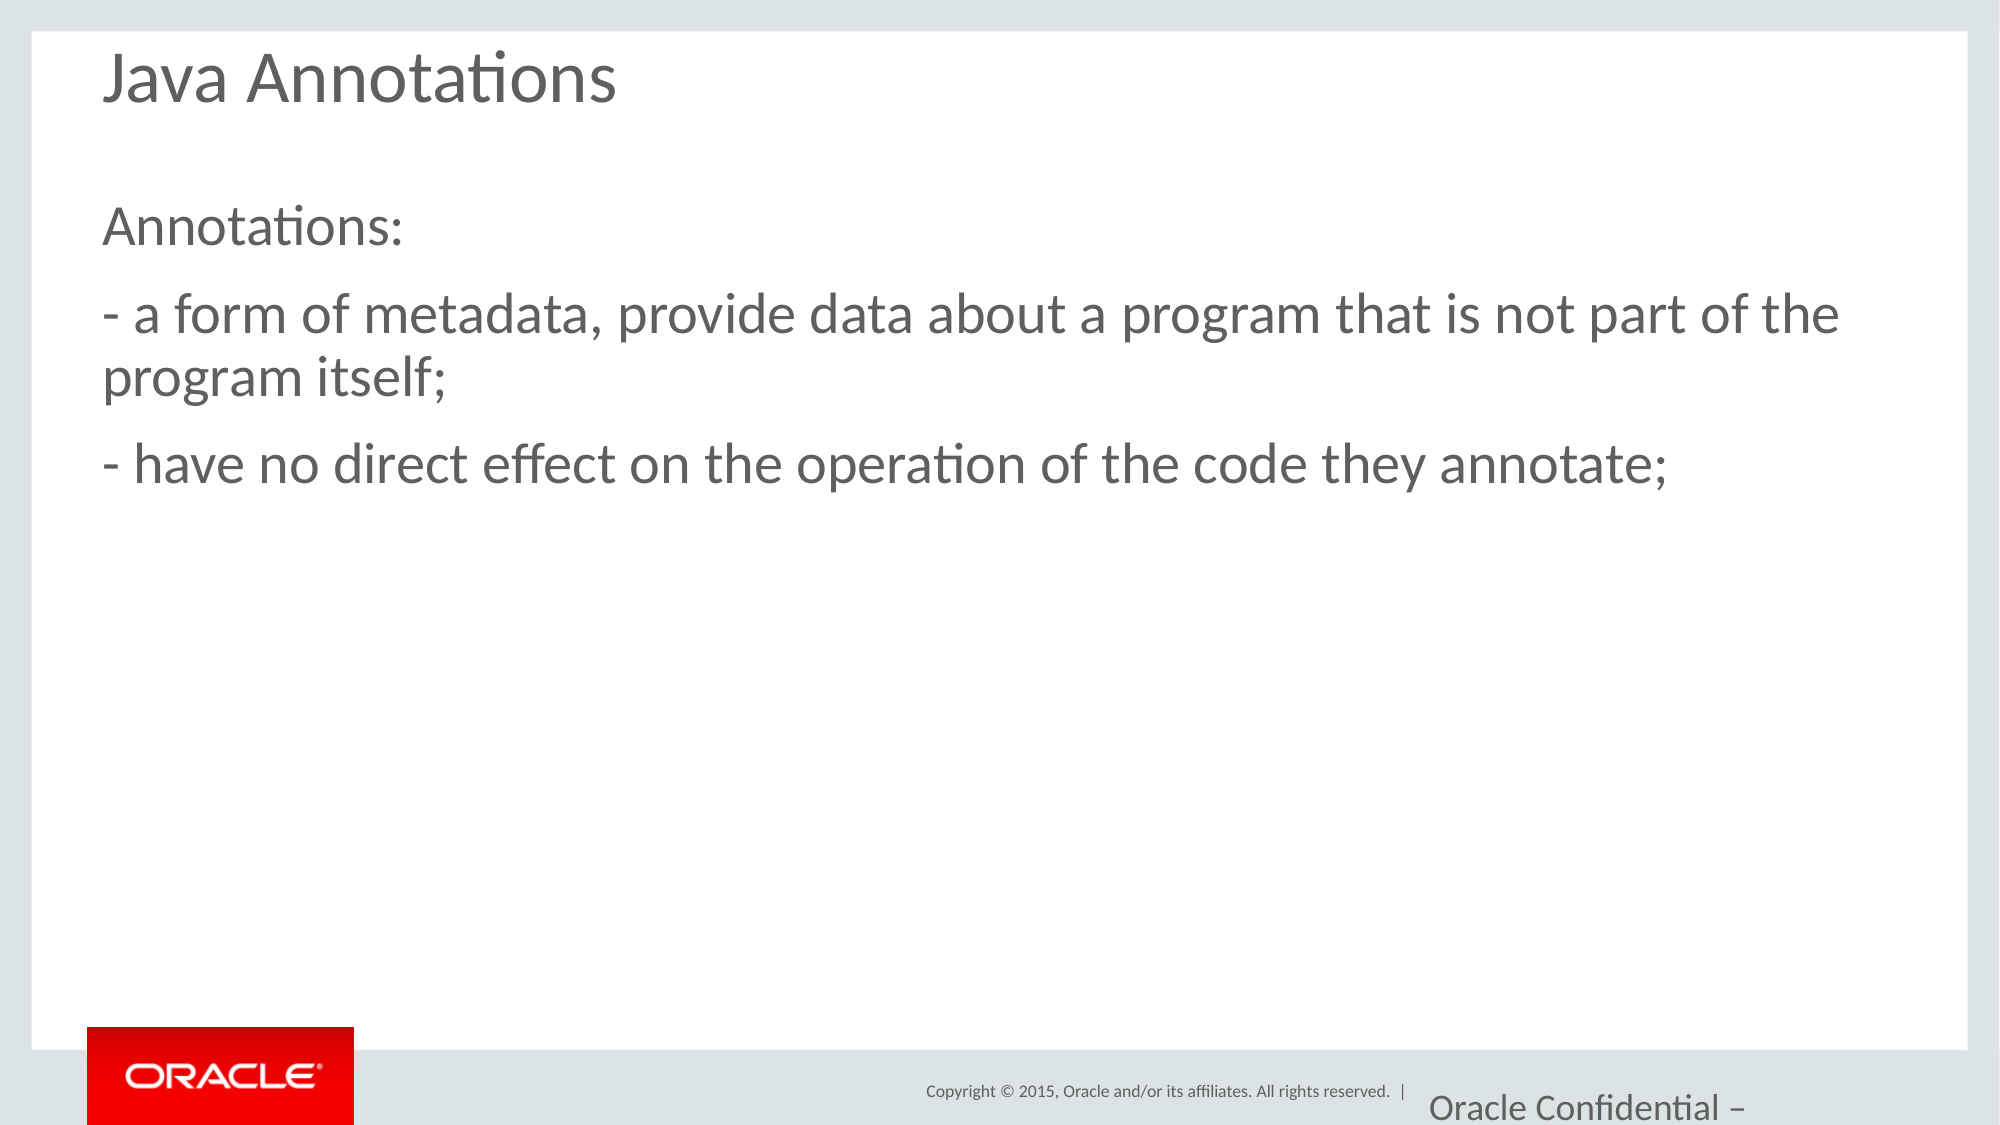

# Java Annotations
Annotations:
- a form of metadata, provide data about a program that is not part of the program itself;
- have no direct effect on the operation of the code they annotate;
Oracle Confidential – Restricted